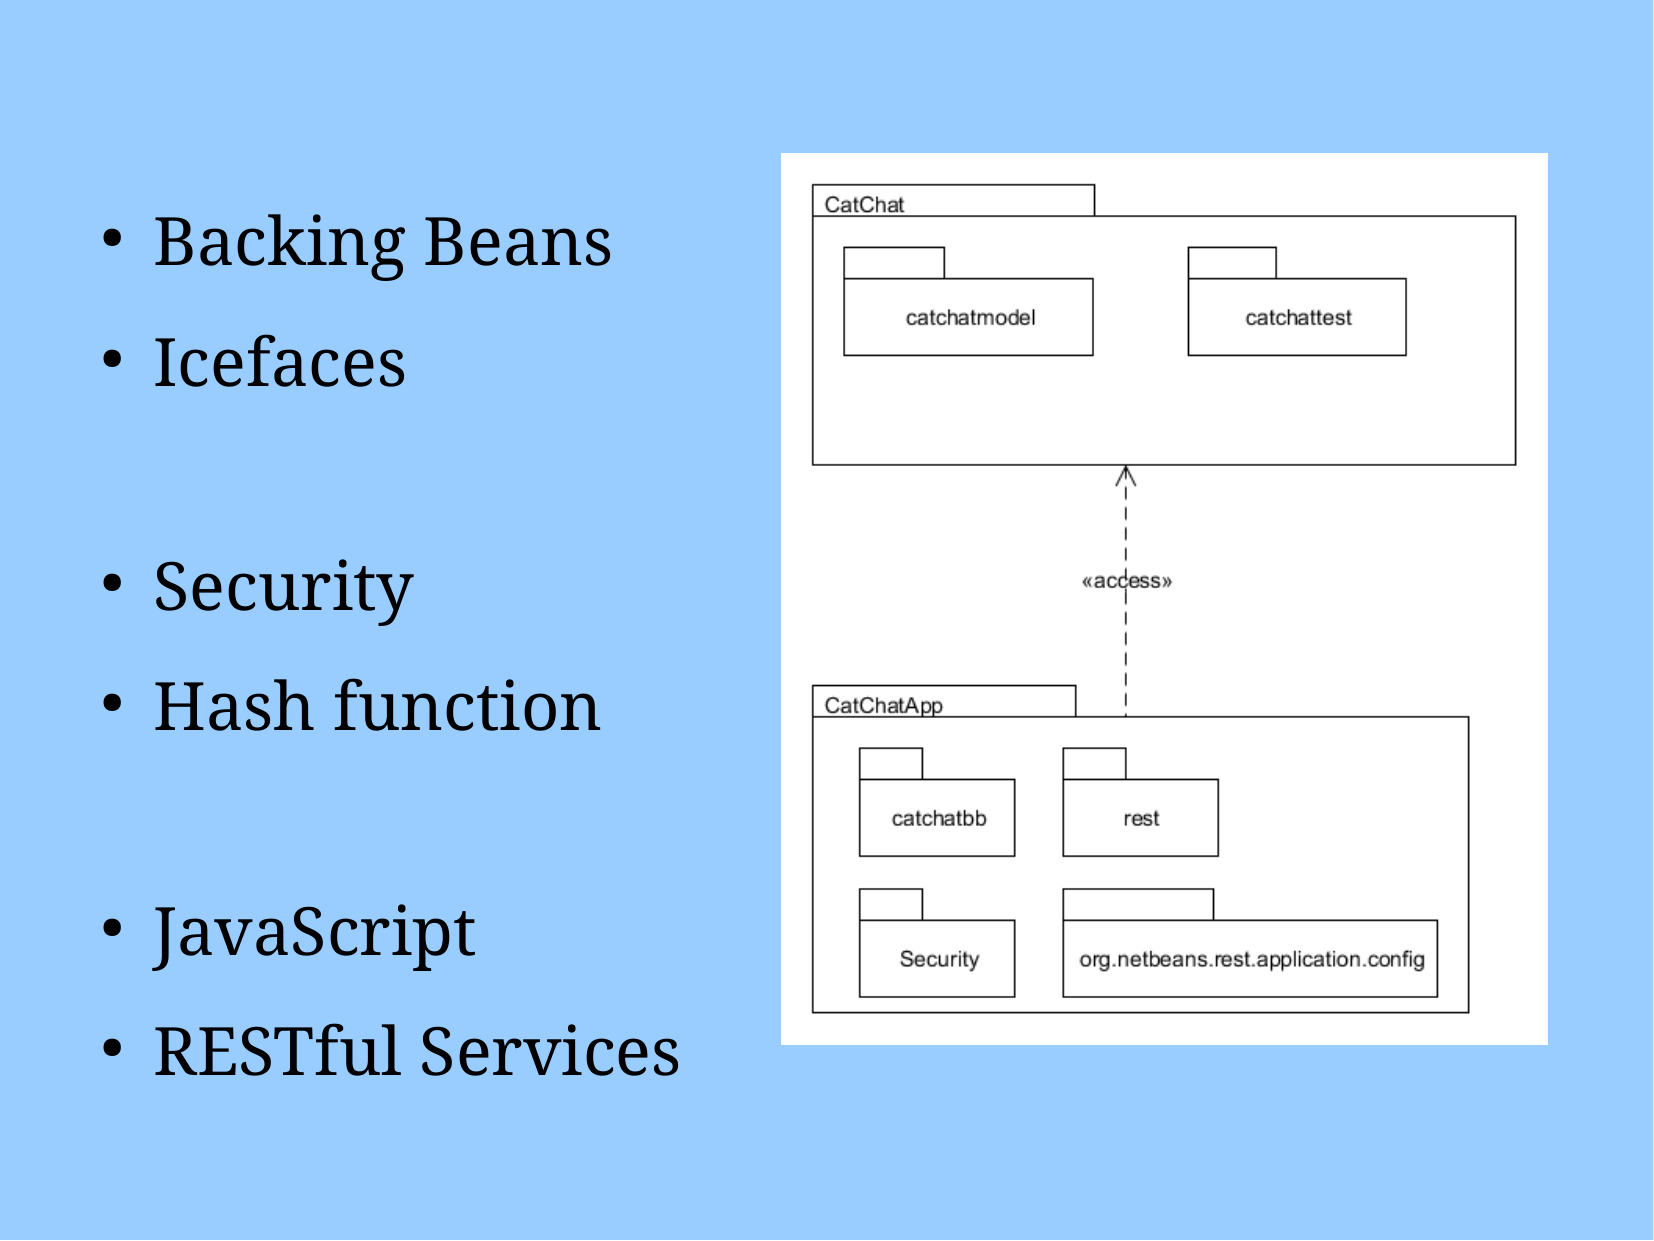

# Backing Beans
Icefaces
Security
Hash function
JavaScript
RESTful Services